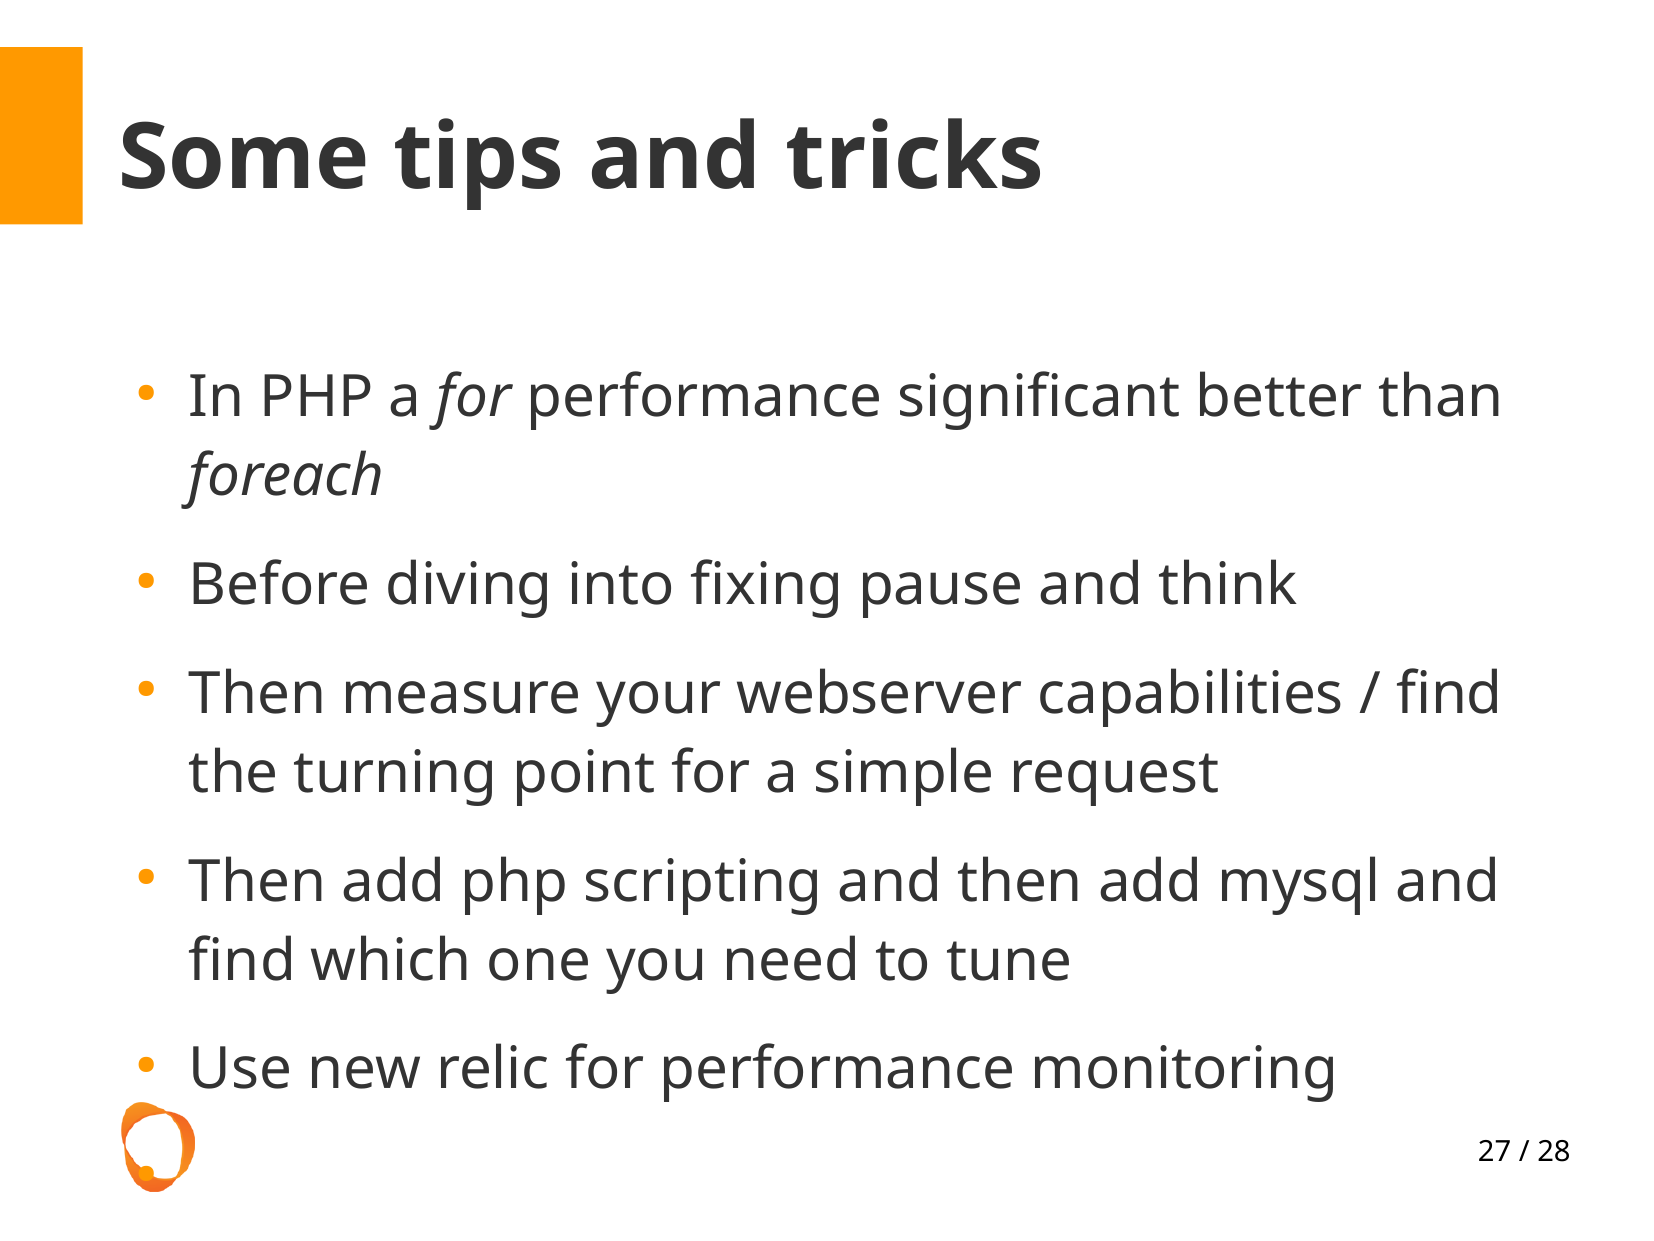

# Some tips and tricks
In PHP a for performance significant better than foreach
Before diving into fixing pause and think
Then measure your webserver capabilities / find the turning point for a simple request
Then add php scripting and then add mysql and find which one you need to tune
Use new relic for performance monitoring
27